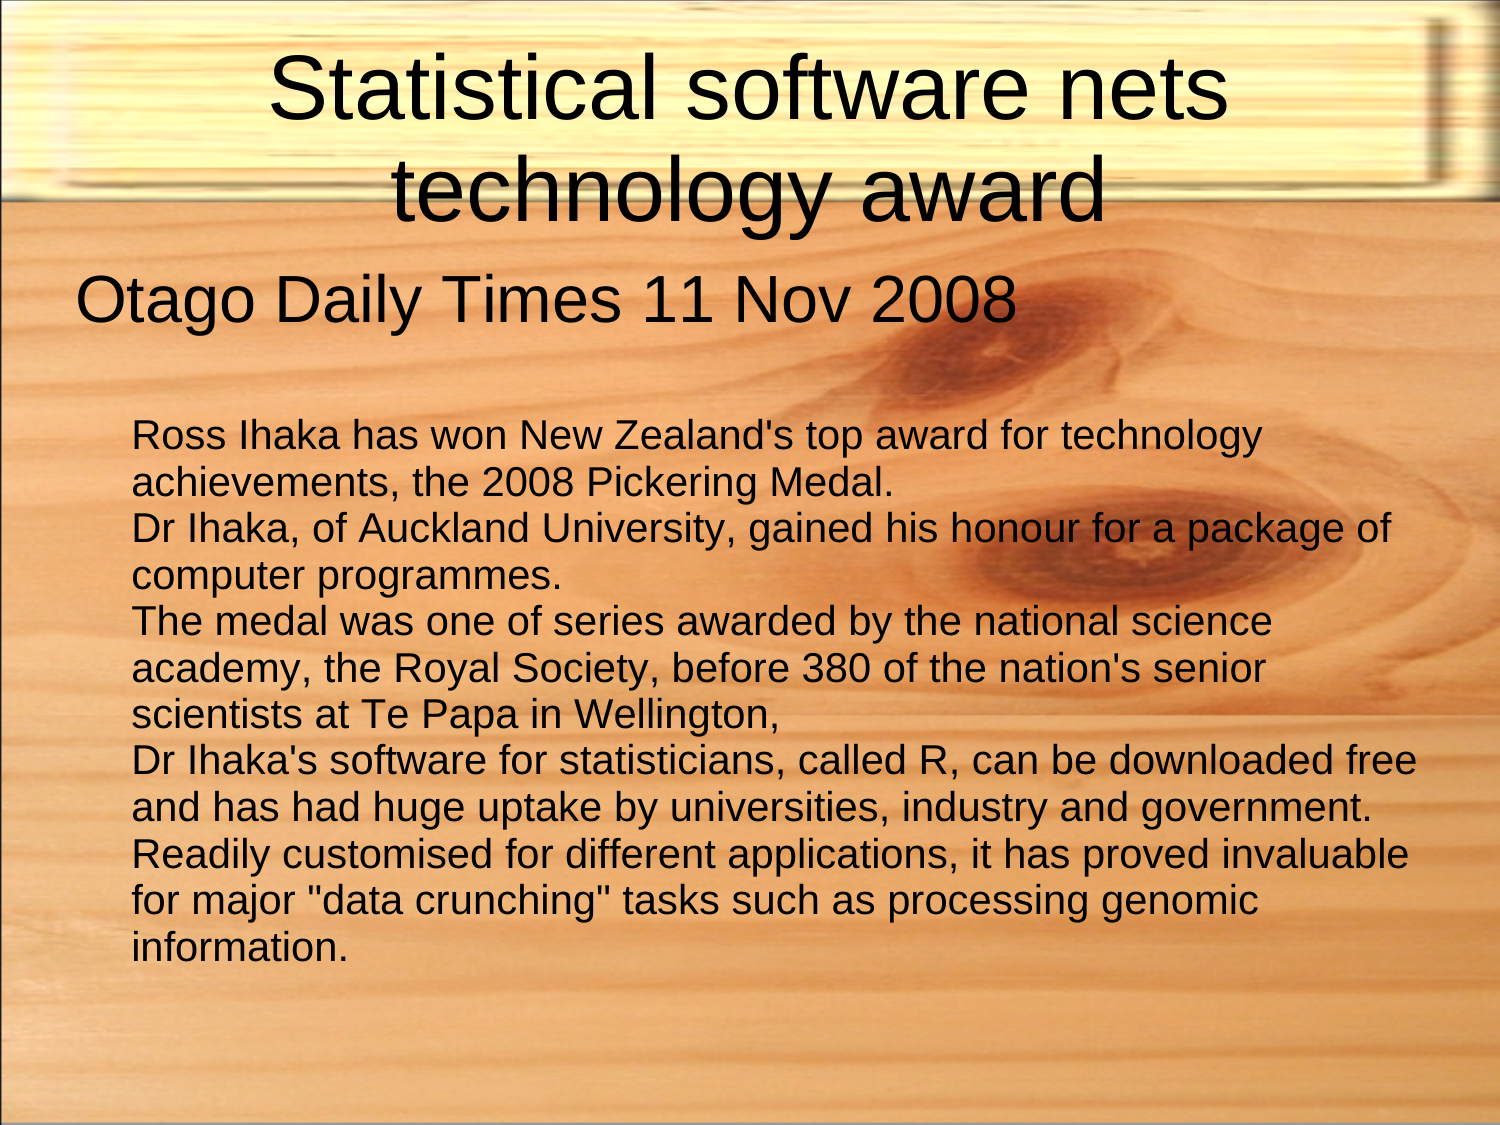

# Statistical software nets technology award
Otago Daily Times 11 Nov 2008
Ross Ihaka has won New Zealand's top award for technology achievements, the 2008 Pickering Medal.
Dr Ihaka, of Auckland University, gained his honour for a package of computer programmes.
The medal was one of series awarded by the national science academy, the Royal Society, before 380 of the nation's senior scientists at Te Papa in Wellington,
Dr Ihaka's software for statisticians, called R, can be downloaded free and has had huge uptake by universities, industry and government.
Readily customised for different applications, it has proved invaluable for major "data crunching" tasks such as processing genomic information.